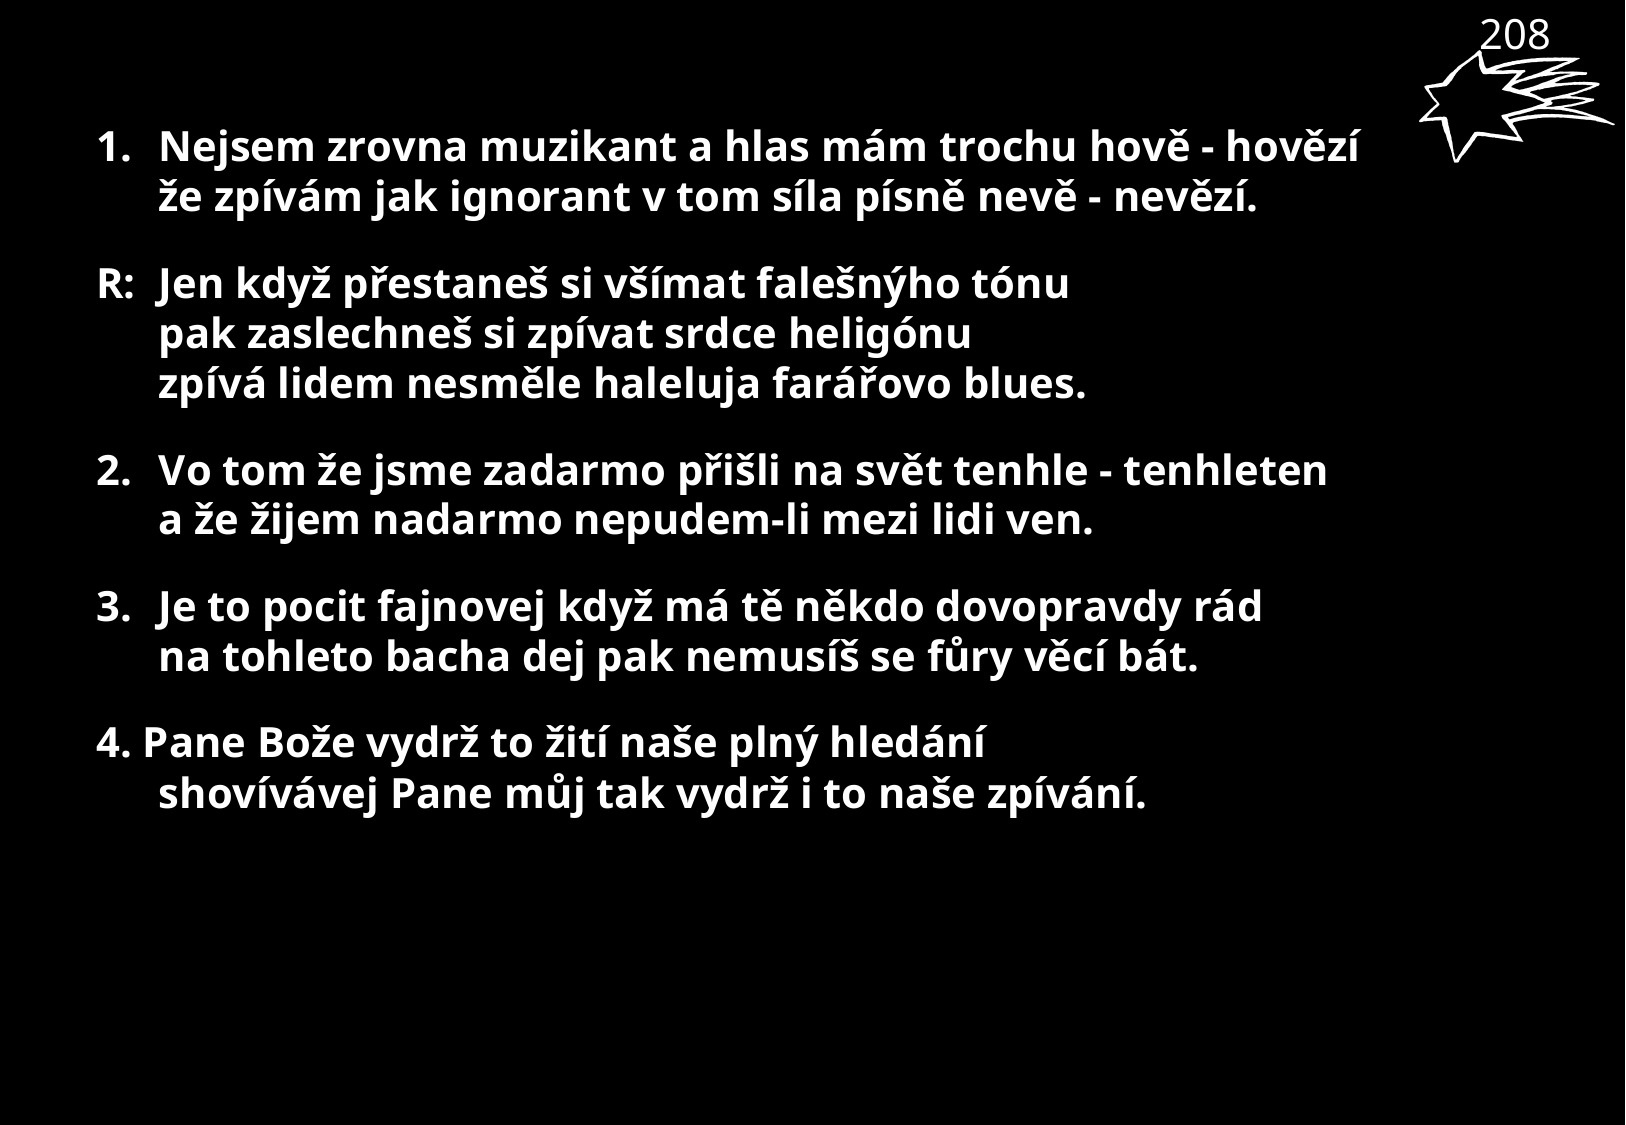

208
# Nejsem zrovna muzikant a hlas mám trochu hově - hovězí že zpívám jak ignorant v tom síla písně nevě - nevězí.
R: 	Jen když přestaneš si všímat falešnýho tónu
pak zaslechneš si zpívat srdce heligónu
zpívá lidem nesměle haleluja farářovo blues.
Vo tom že jsme zadarmo přišli na svět tenhle - tenhleten
a že žijem nadarmo nepudem-li mezi lidi ven.
Je to pocit fajnovej když má tě někdo dovopravdy rád
na tohleto bacha dej pak nemusíš se fůry věcí bát.
4. Pane Bože vydrž to žití naše plný hledání
shovívávej Pane můj tak vydrž i to naše zpívání.